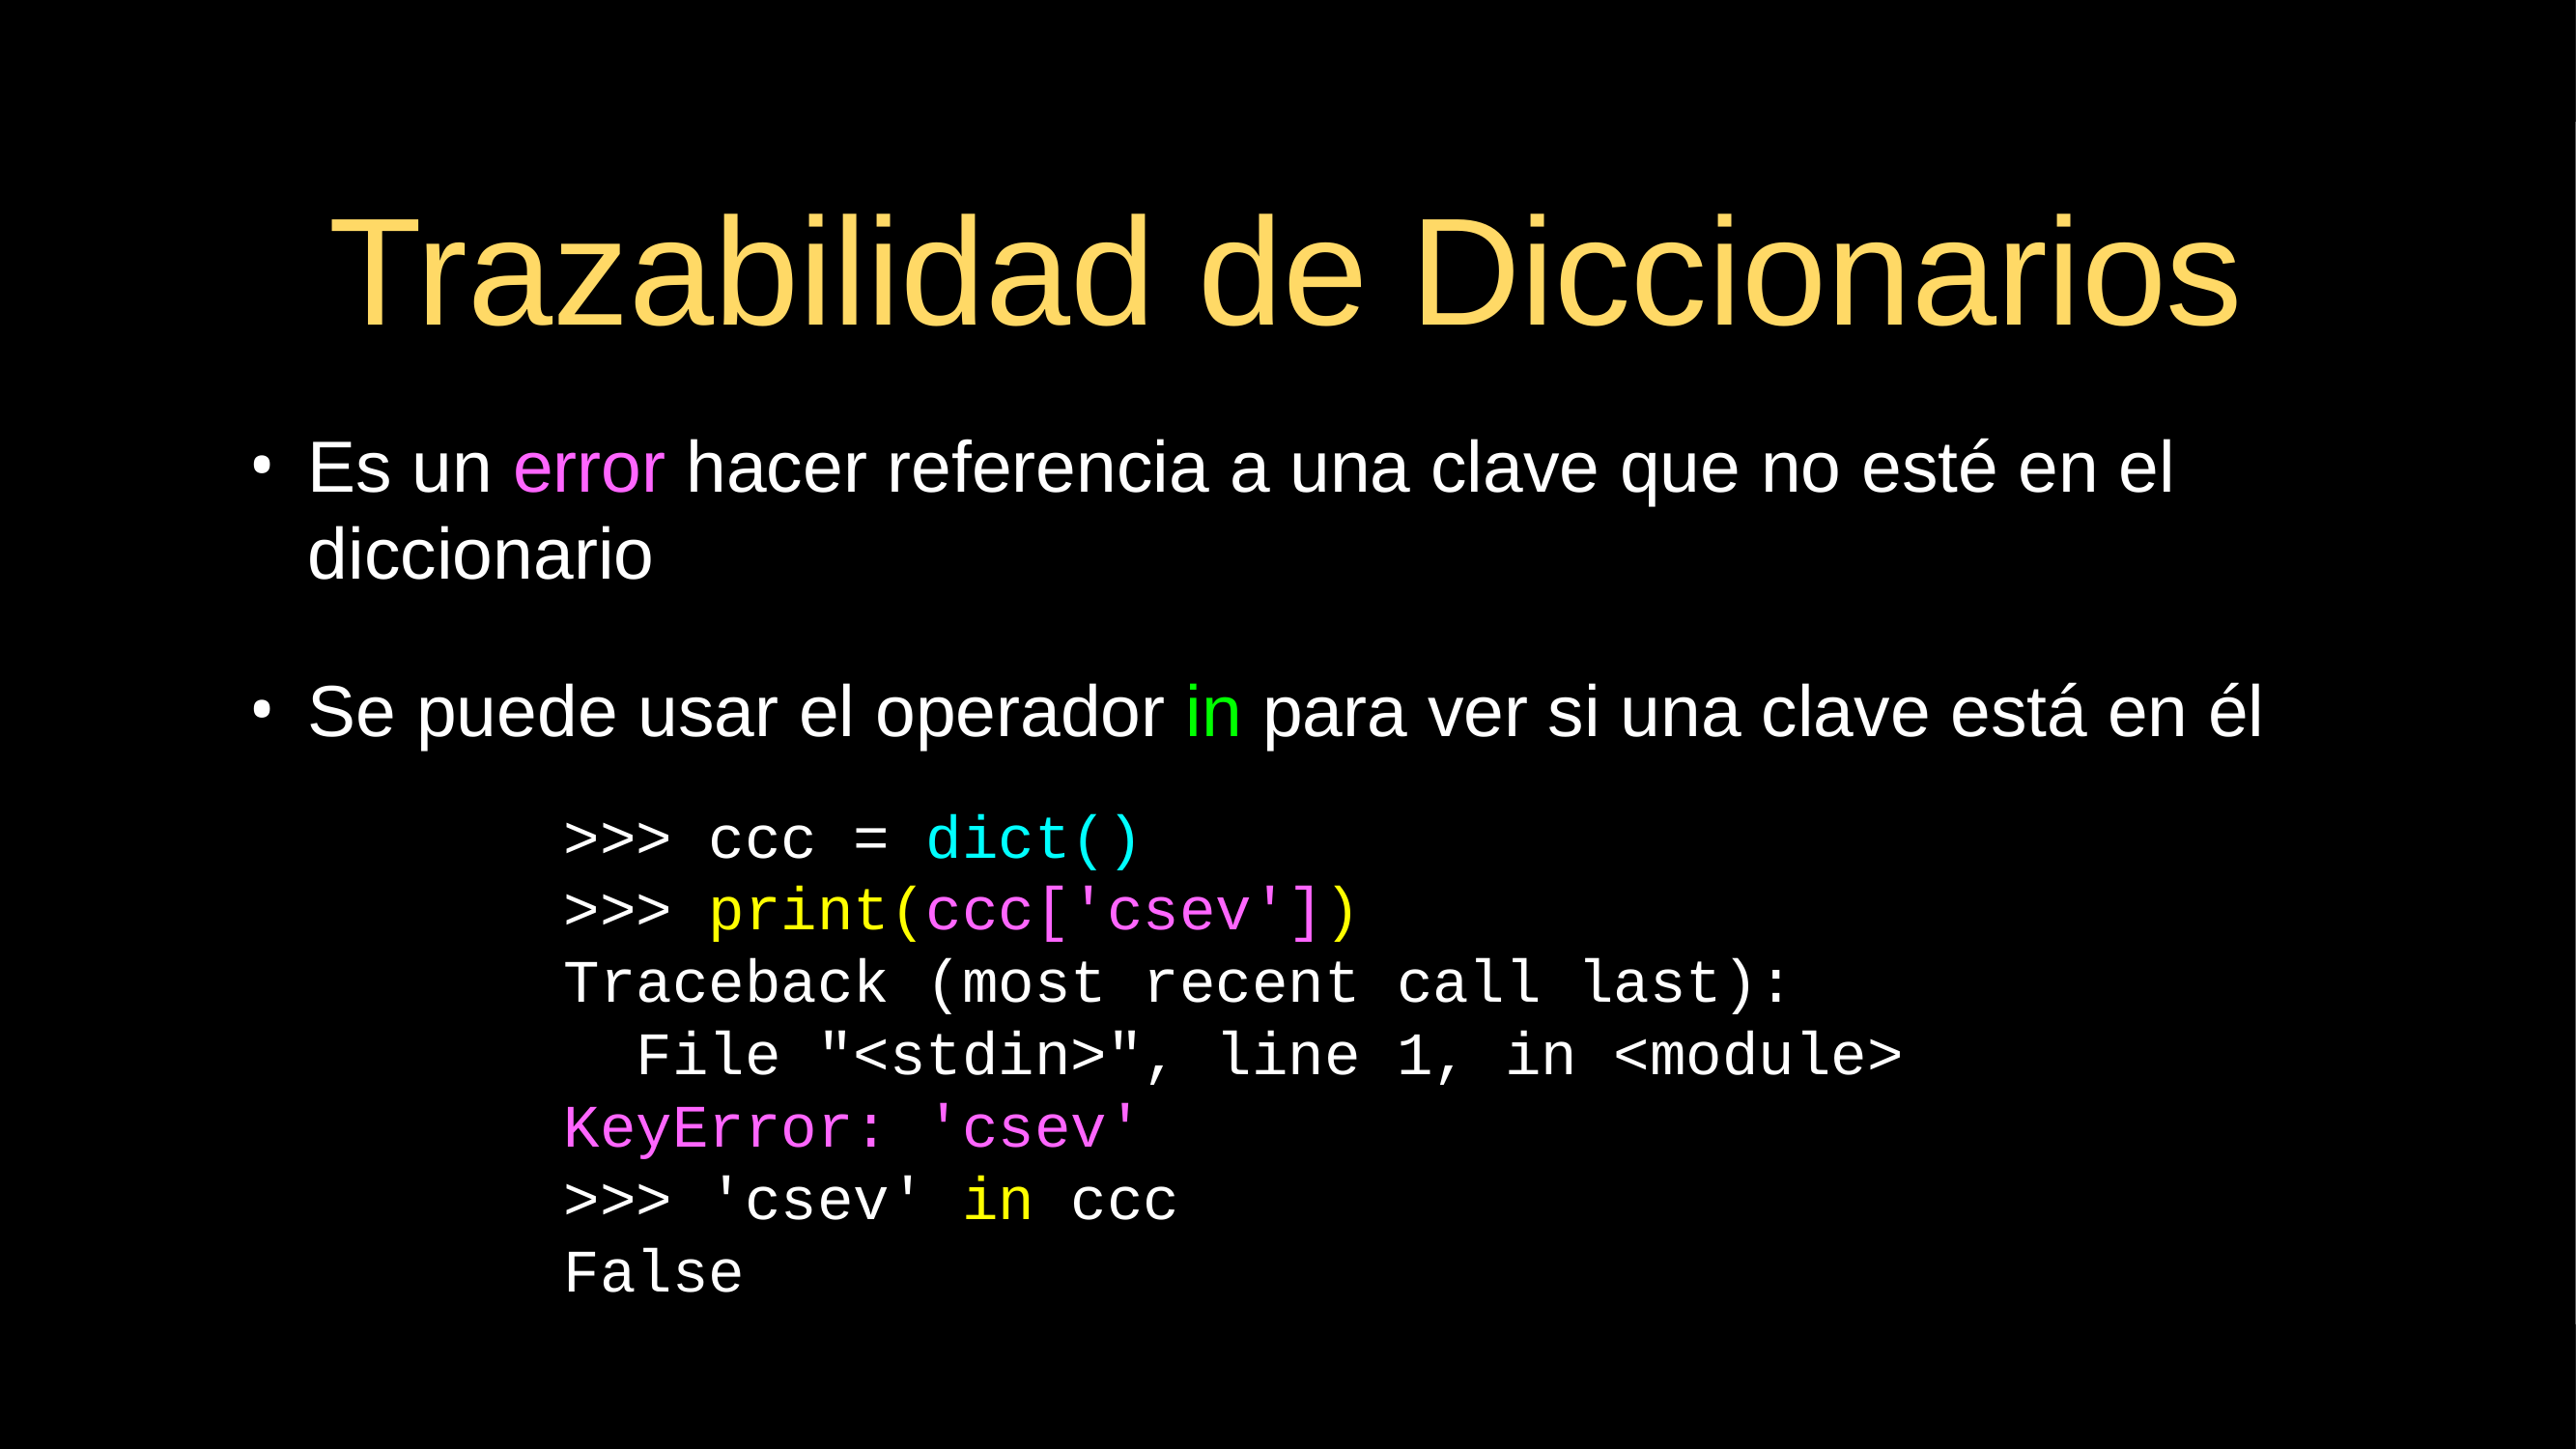

# Trazabilidad de Diccionarios
Es un error hacer referencia a una clave que no esté en el diccionario
Se puede usar el operador in para ver si una clave está en él
>>> ccc = dict()
>>> print(ccc['csev'])
Traceback (most recent call last):
 File "<stdin>", line 1, in <module>
KeyError: 'csev'
>>> 'csev' in ccc
False